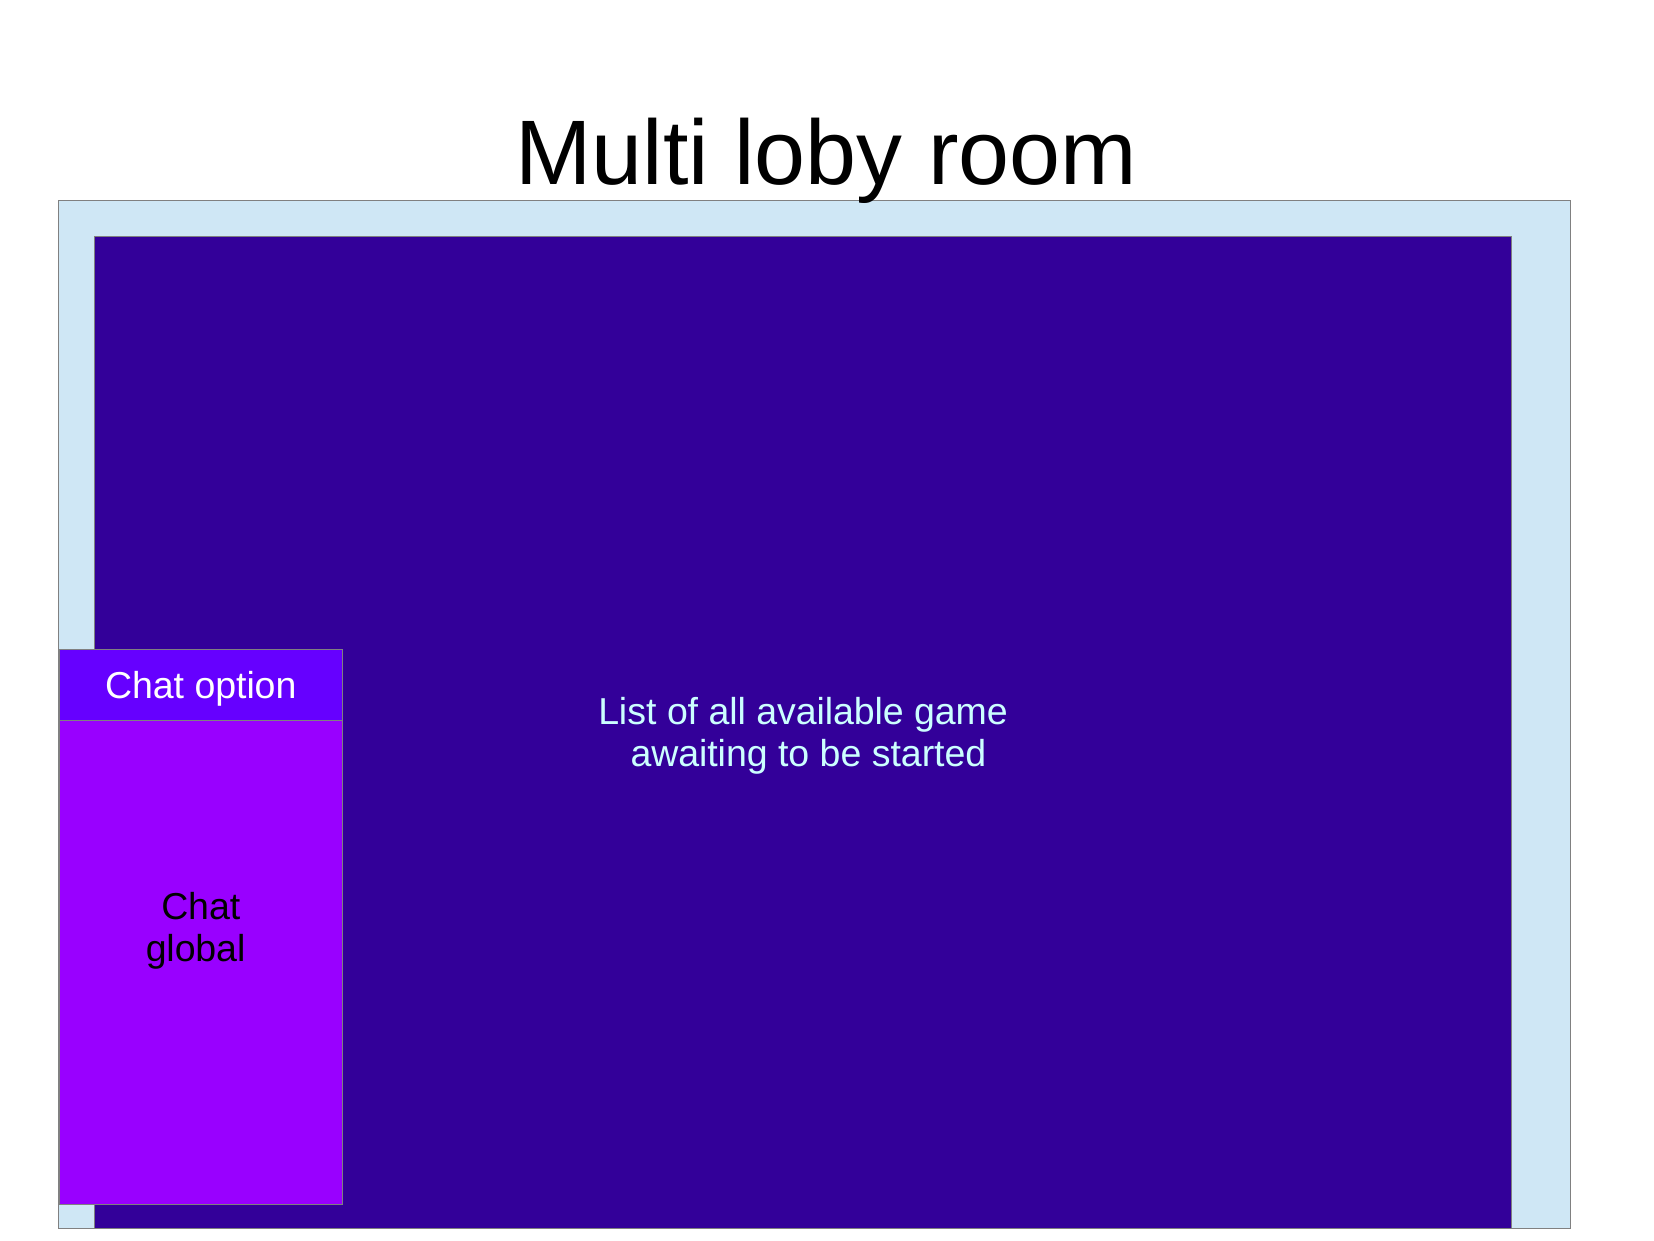

# Multi loby room
List of all available game
 awaiting to be started
Chat
global
Chat option